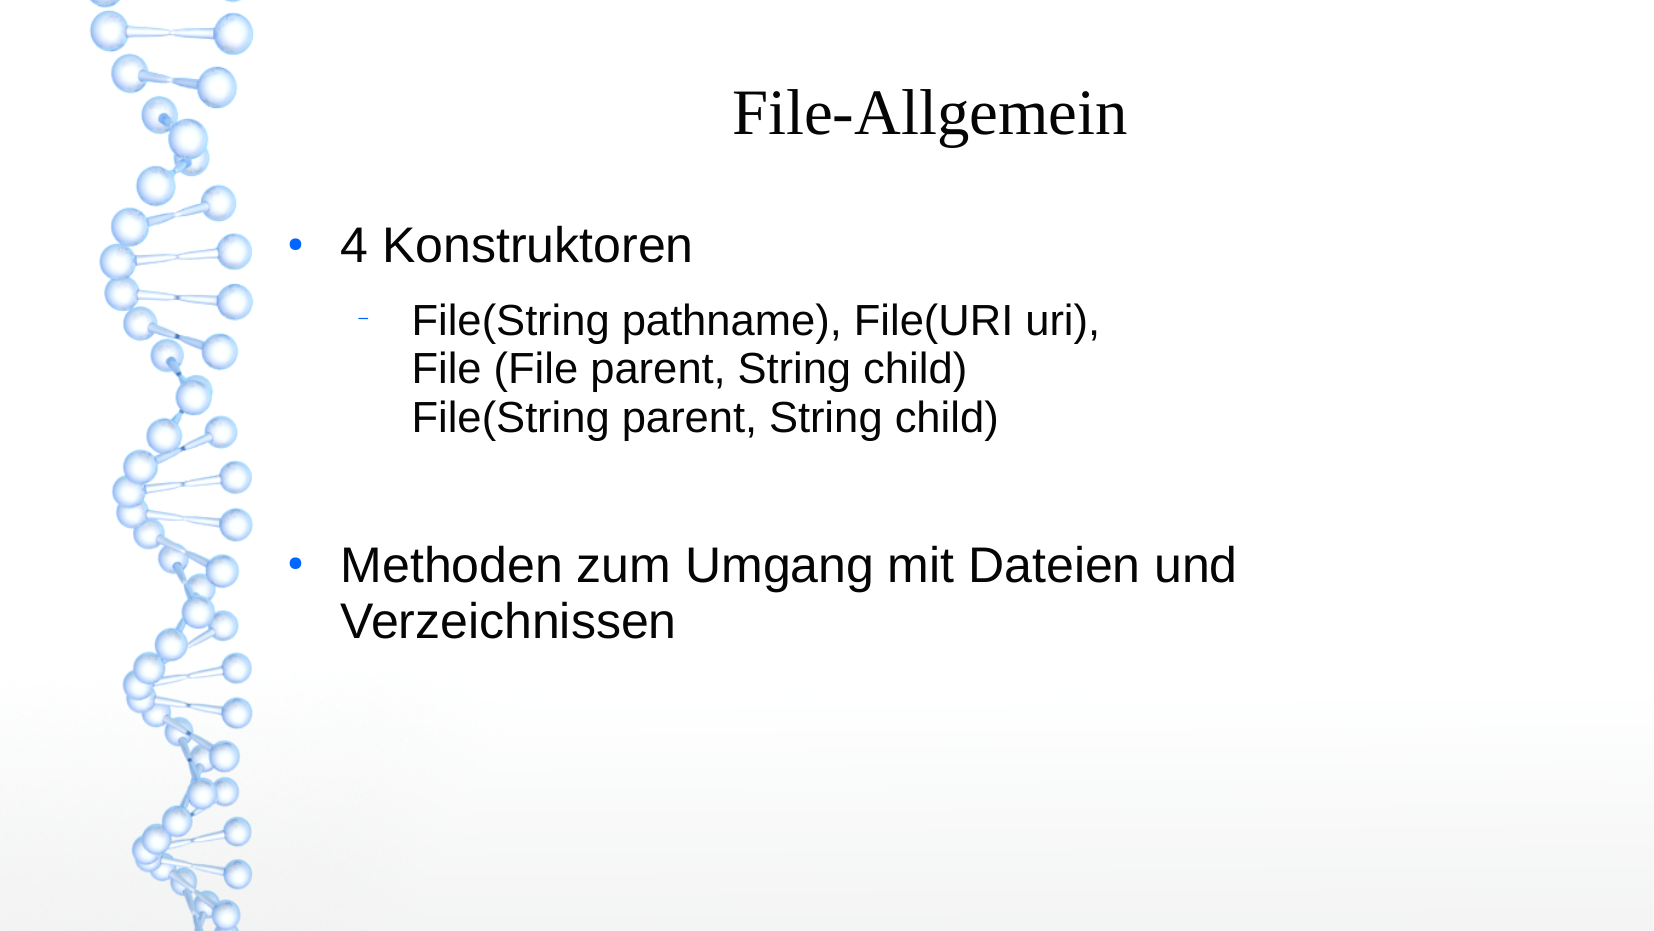

# File-Allgemein
4 Konstruktoren
File(String pathname), File(URI uri),
File (File parent, String child)
File(String parent, String child)
Methoden zum Umgang mit Dateien und Verzeichnissen